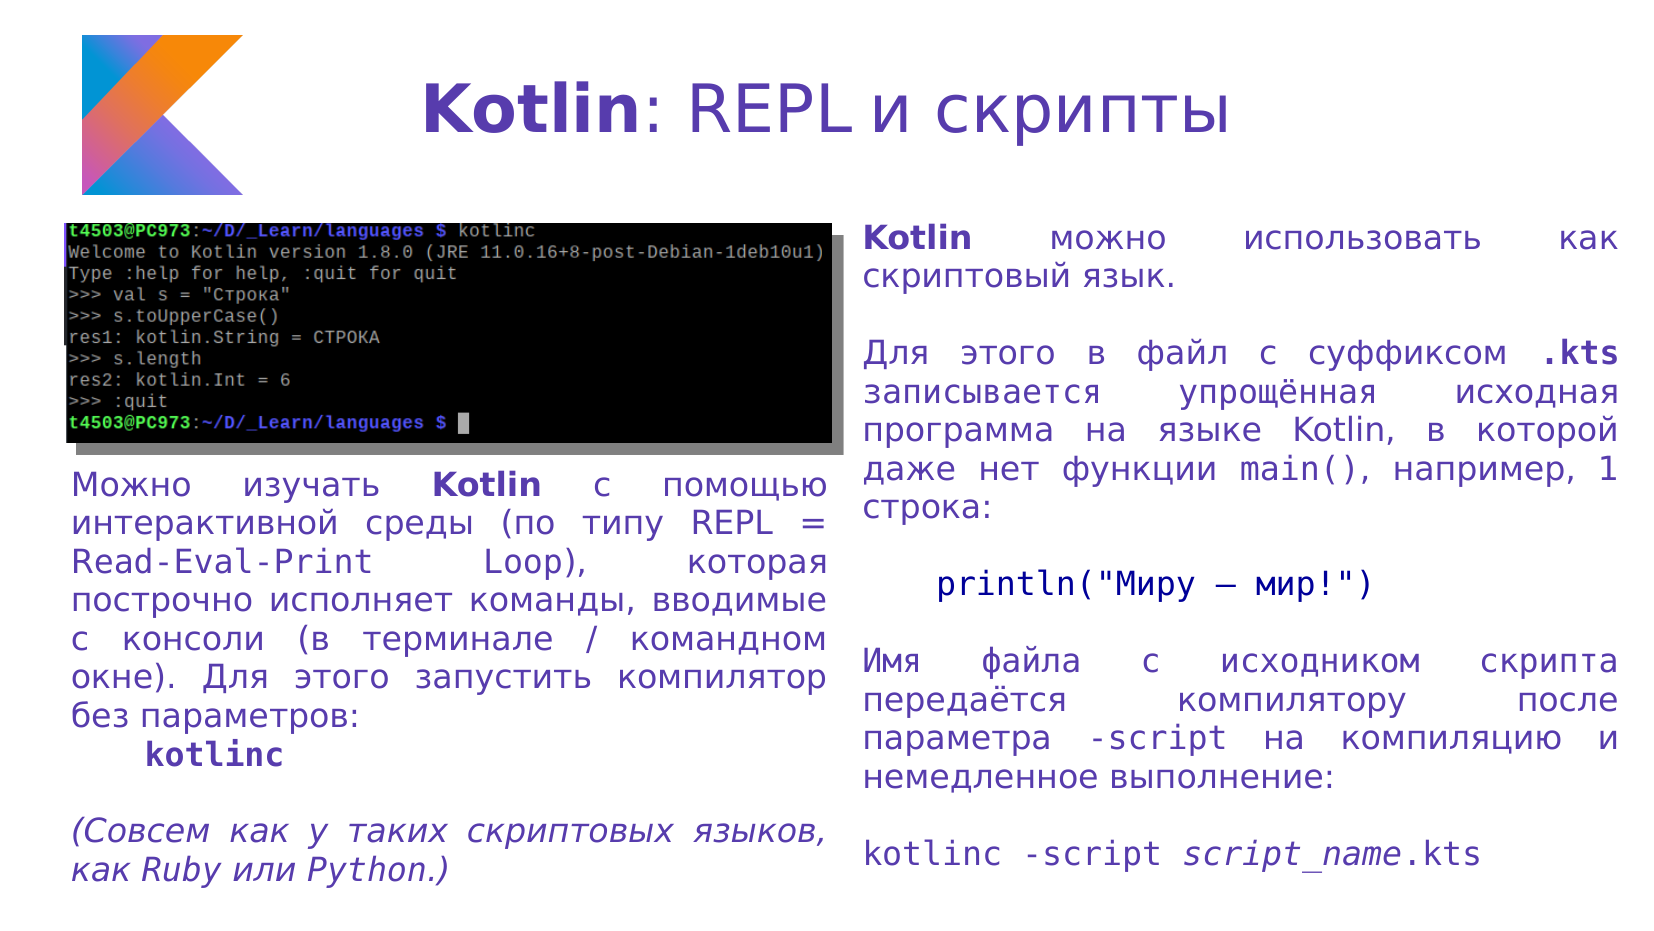

# Kotlin: REPL﻿ и скрипты
Kotlin можно использовать как скриптовый язык.
Для этого в файл с суффиксом .kts записывается упрощённая исходная программа на языке Kotlin, в которой даже нет функции main(), например, 1 строка:
	println("Миру — мир!")
Имя файла с исходником скрипта передаётся компилятору после параметра -script на компиляцию и немедленное выполнение:
kotlinc -script script_name.kts
Можно изучать Kotlin с помощью интерактивной среды (по типу REPL = Read-Eval-Print Loop), которая построчно исполняет команды, вводимые с консоли (в терминале / командном окне). Для этого запустить компилятор без параметров:
	kotlinc
(Совсем как у таких скриптовых языков, как Ruby или Python.)